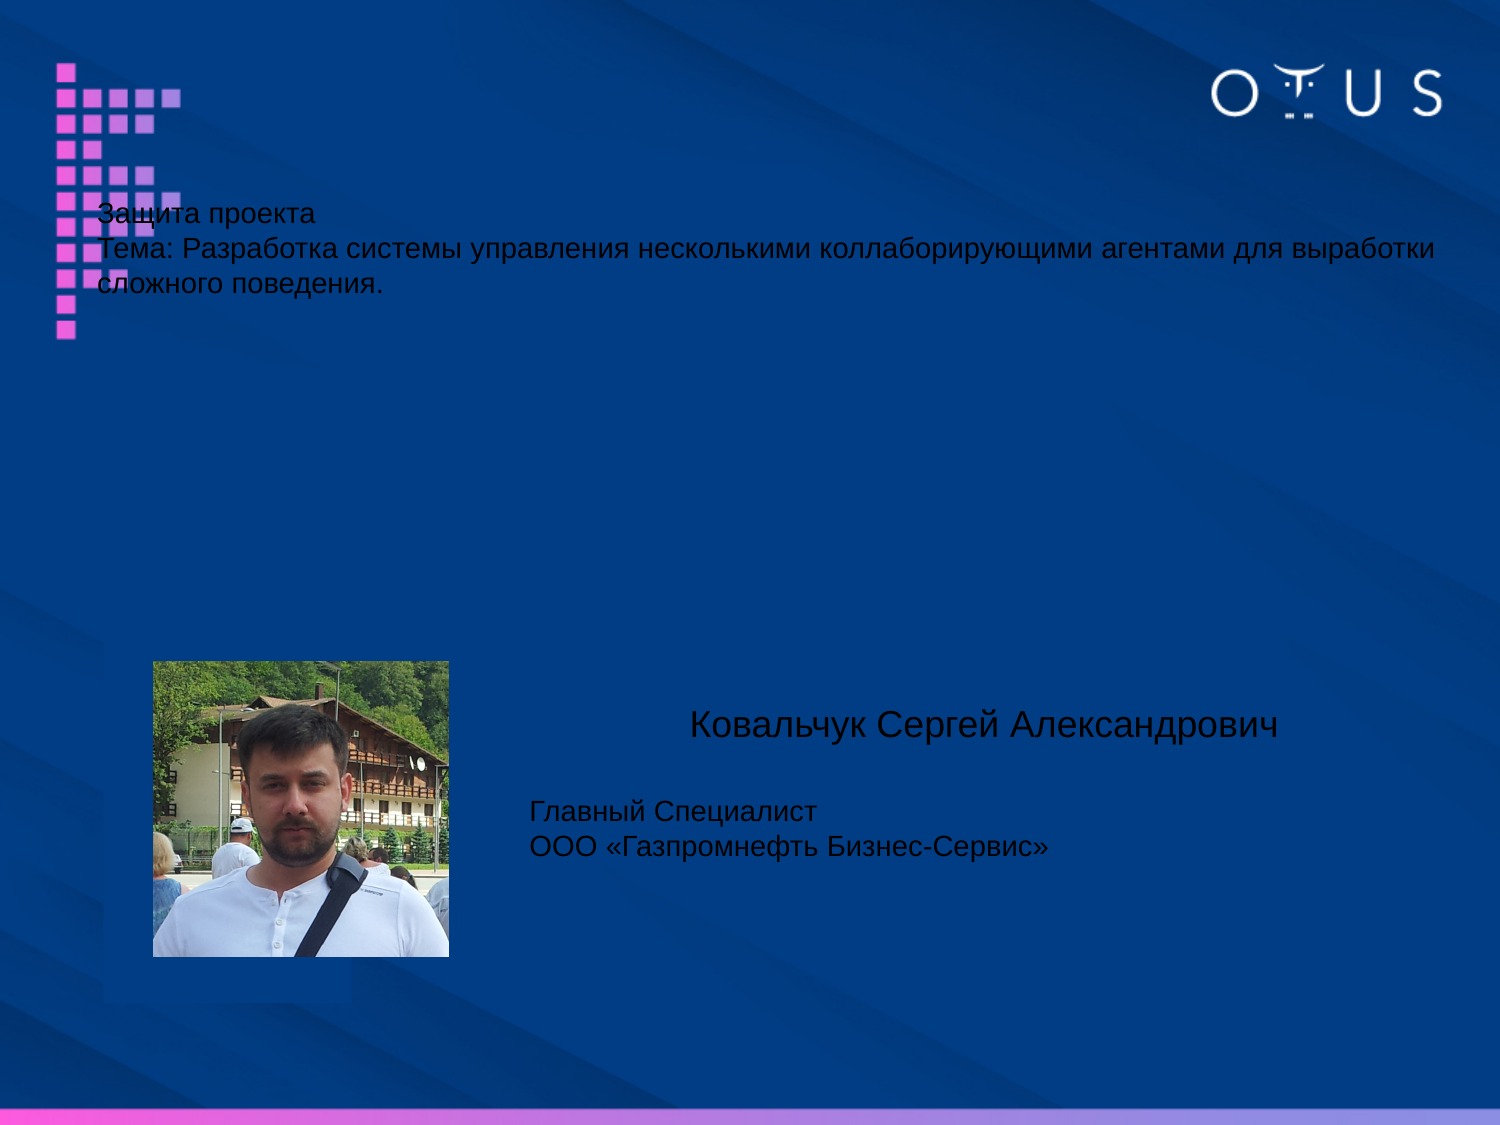

# Защита проекта Тема: Разработка системы управления несколькими коллаборирующими агентами для выработки сложного поведения.
Ковальчук Сергей Александрович
Главный Специалист
ООО «Газпромнефть Бизнес-Сервис»